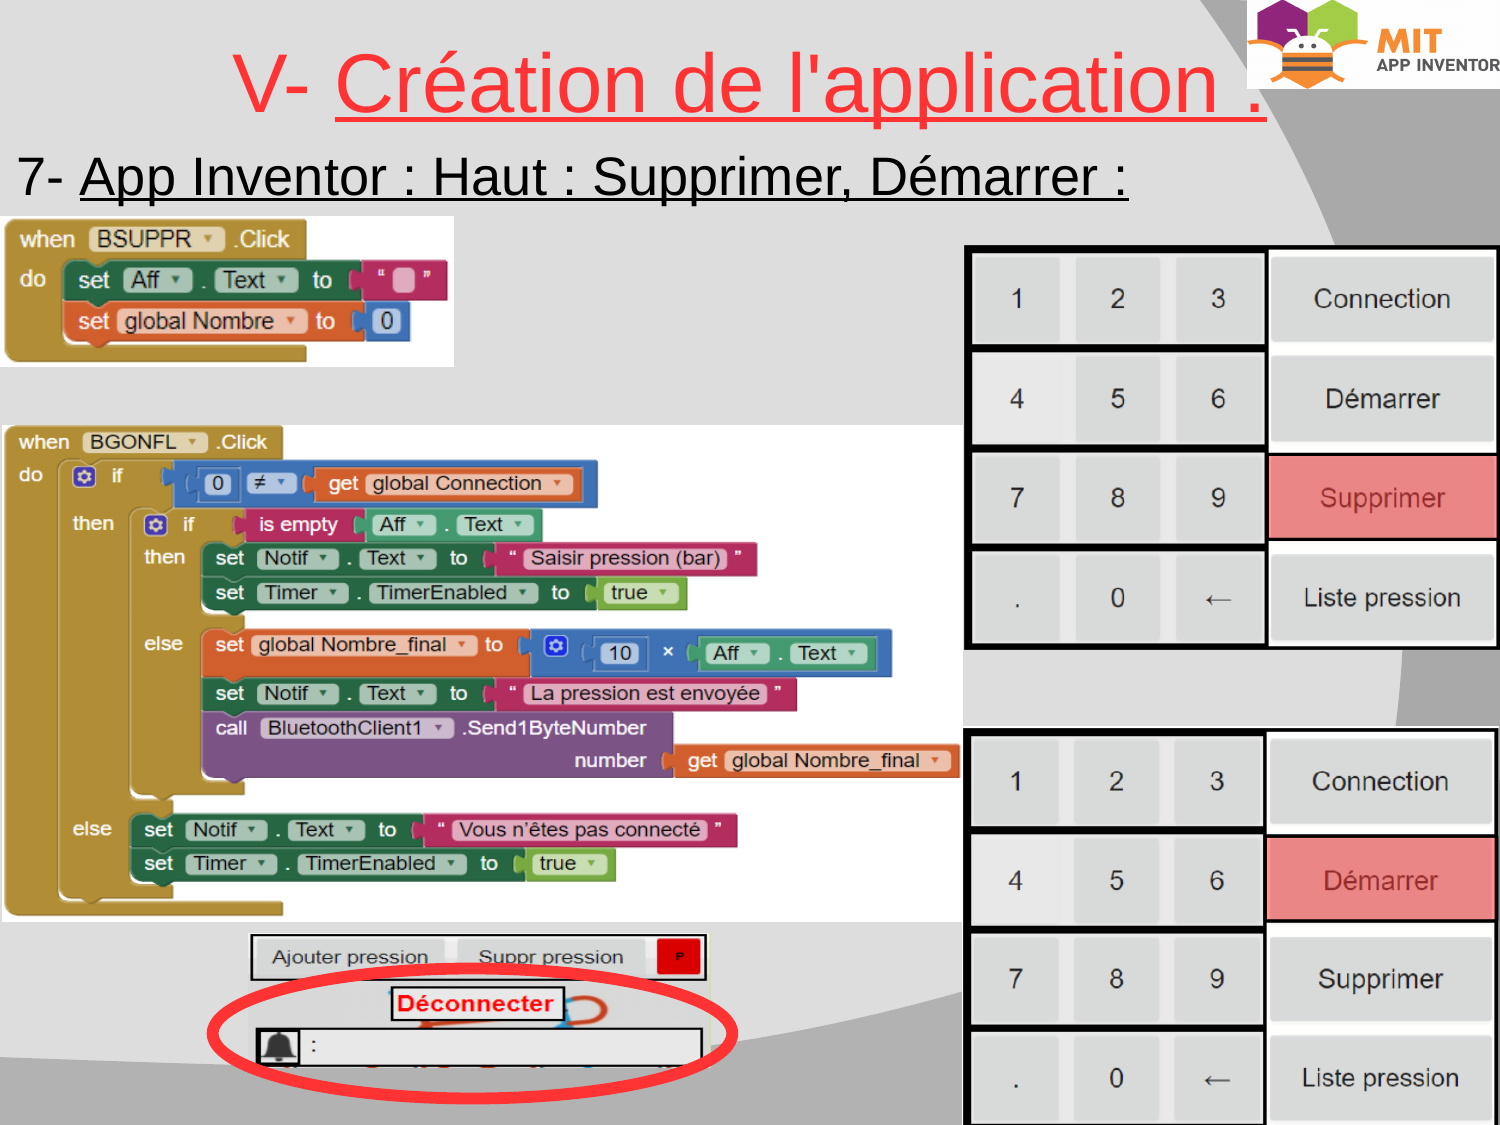

V- Création de l'application :
7- App Inventor : Haut : Supprimer, Démarrer :